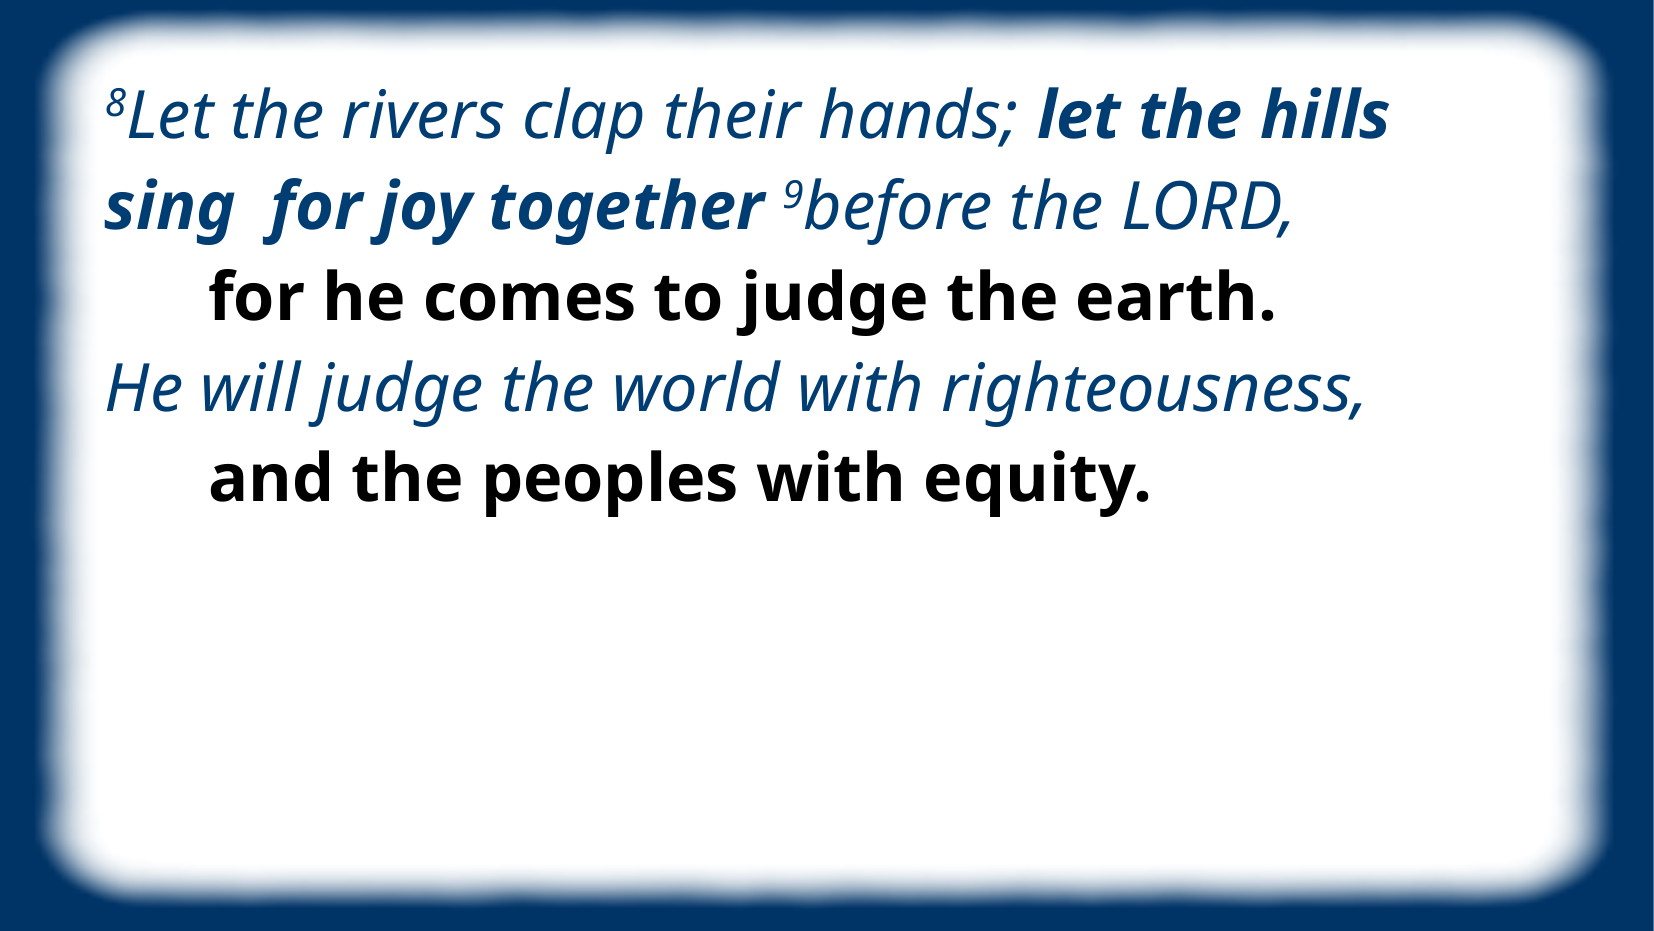

8Let the rivers clap their hands; let the hills sing for joy together 9before the LORD,
 for he comes to judge the earth.
He will judge the world with righteousness,
 and the peoples with equity.